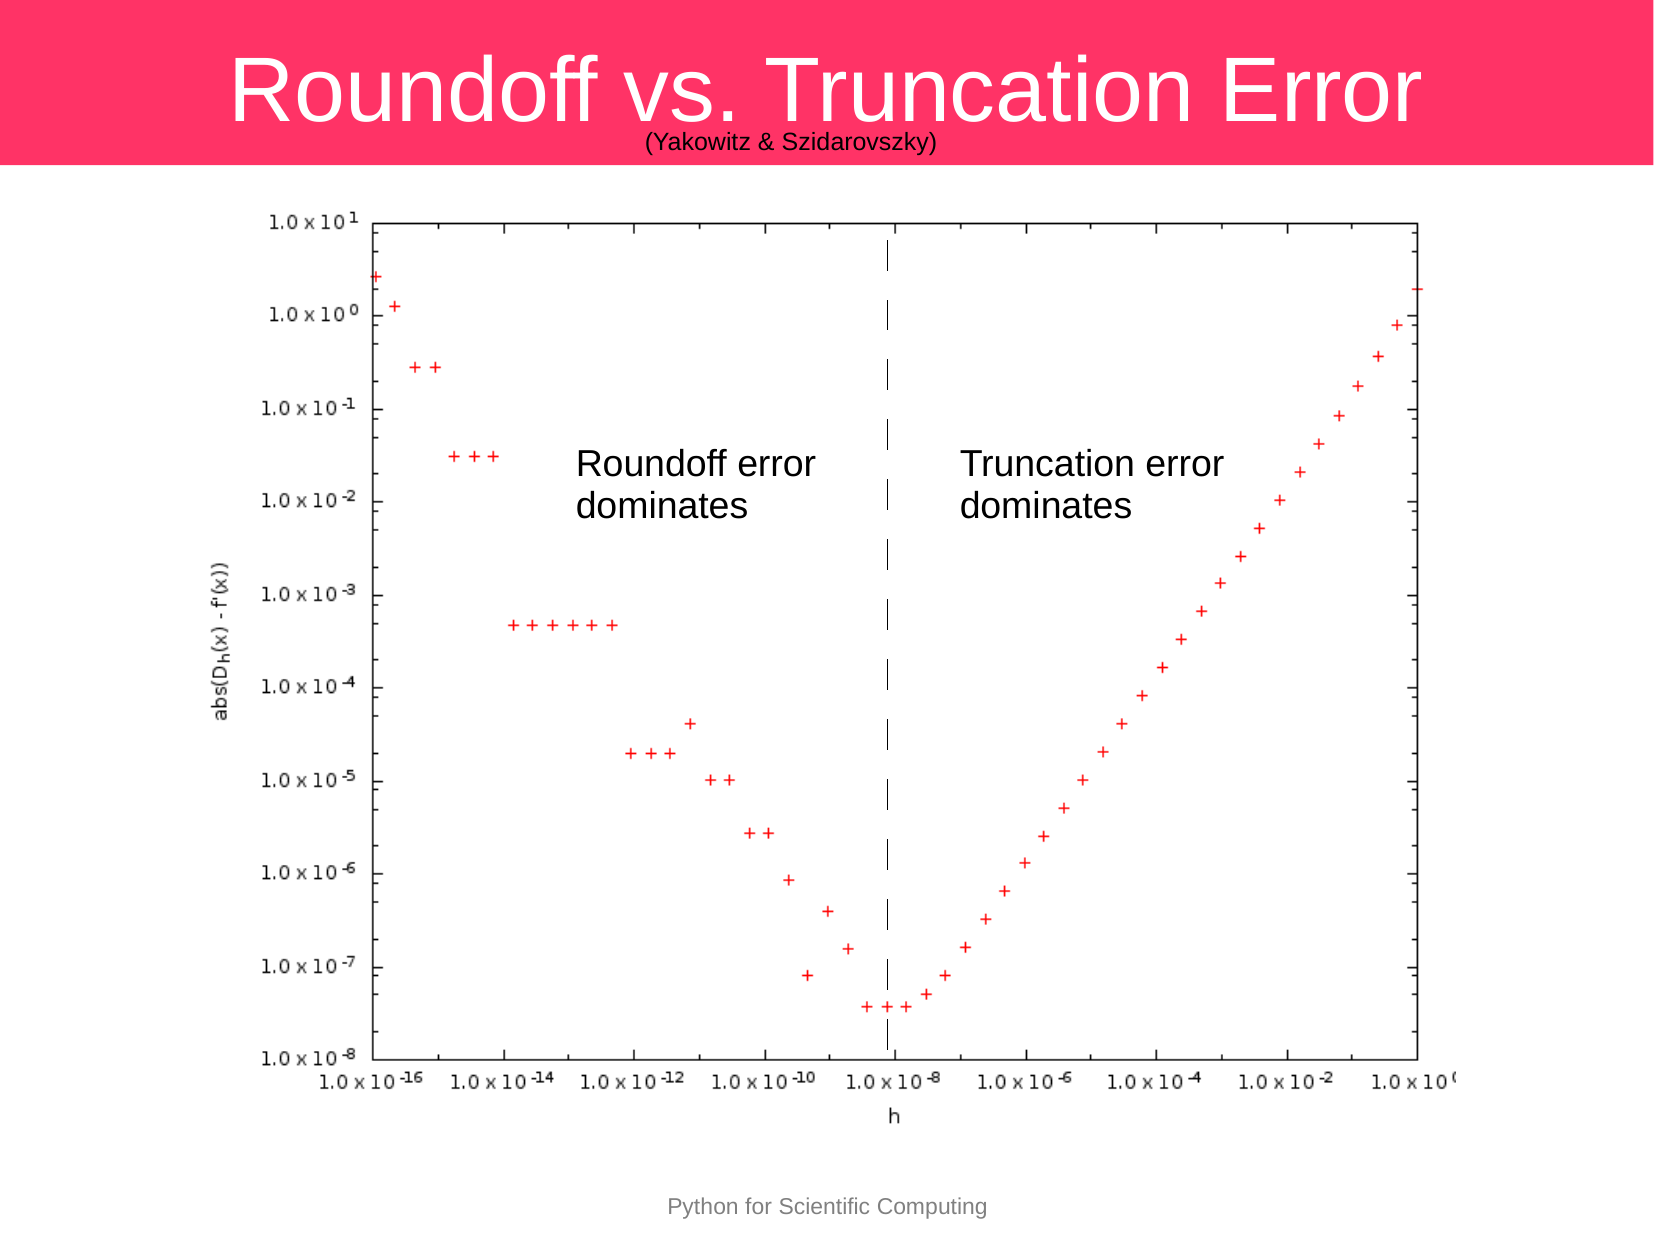

# Roundoff vs. Truncation Error
(Yakowitz & Szidarovszky)
Truncation error dominates
Roundoff error dominates